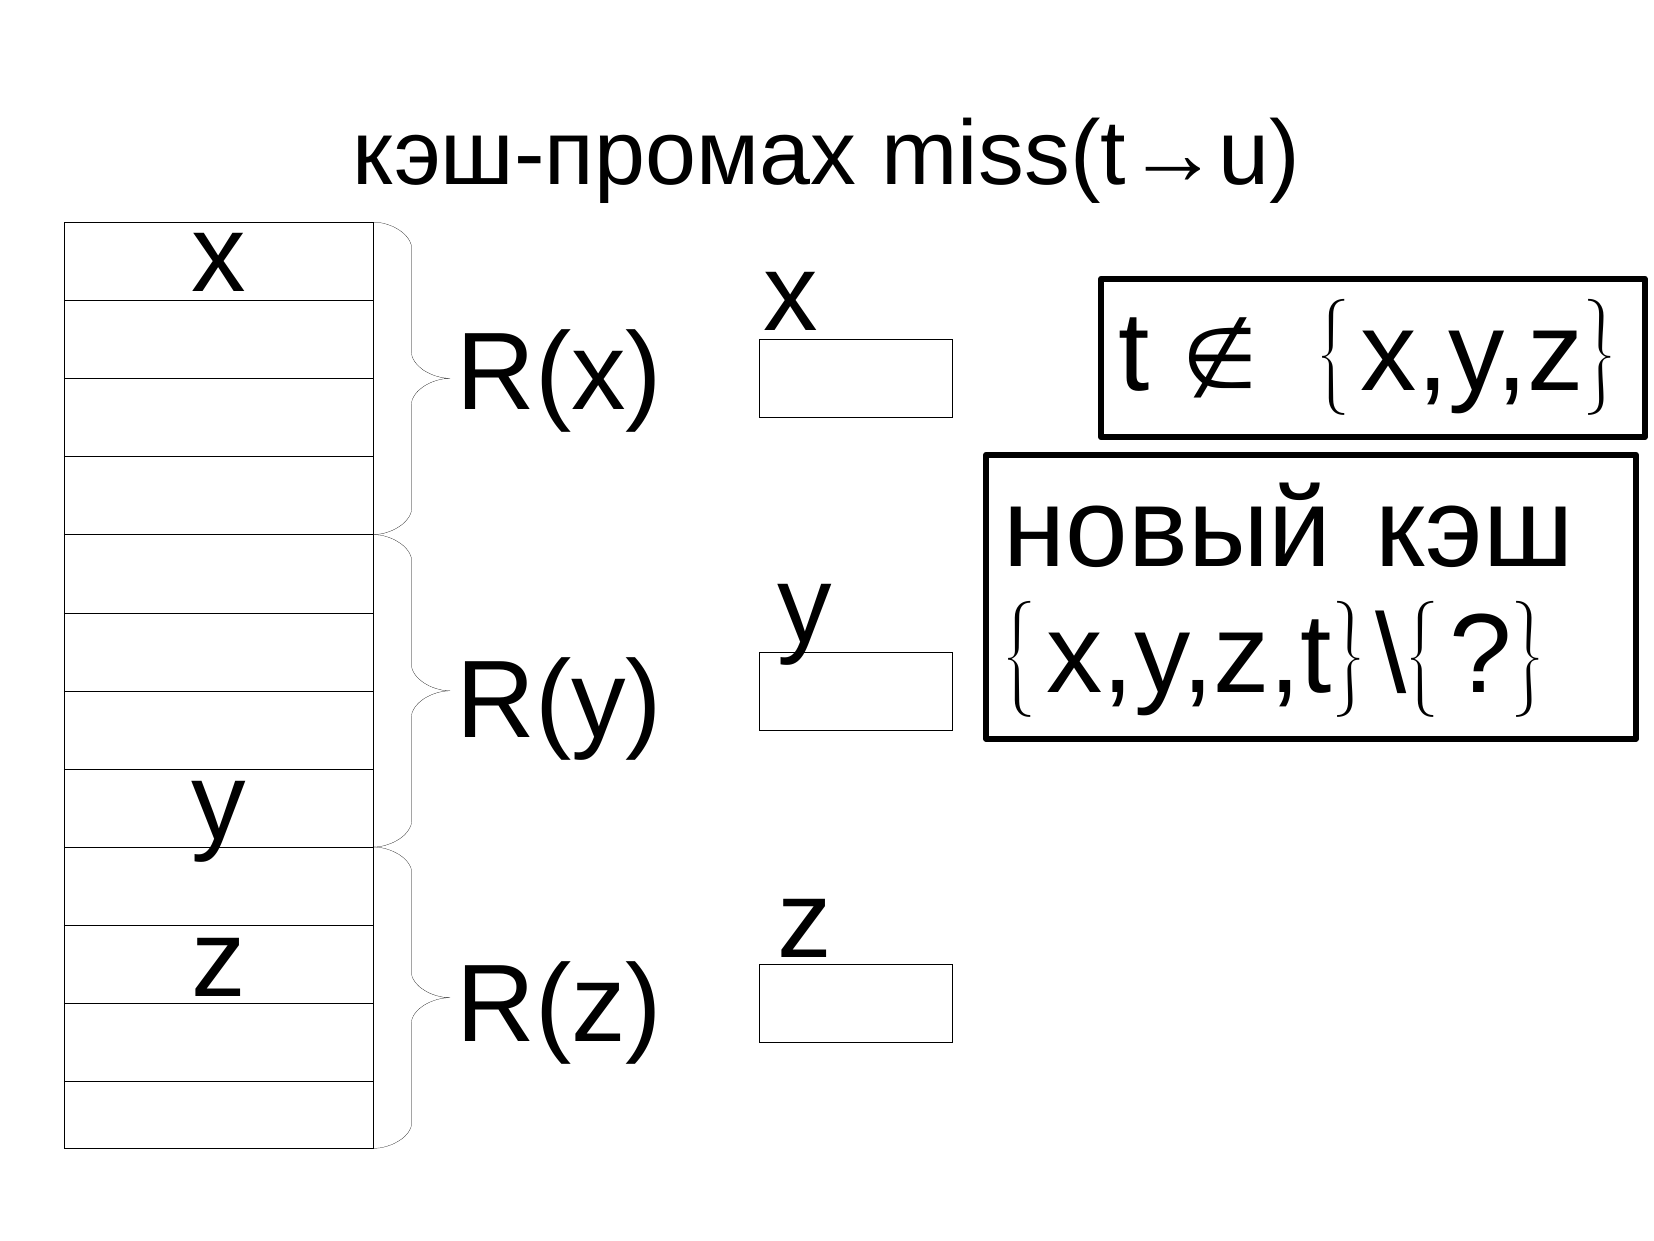

# кэш-промах miss(t→u)
t  {x,y,z}
новый кэш
{x,y,z,t}\{?}